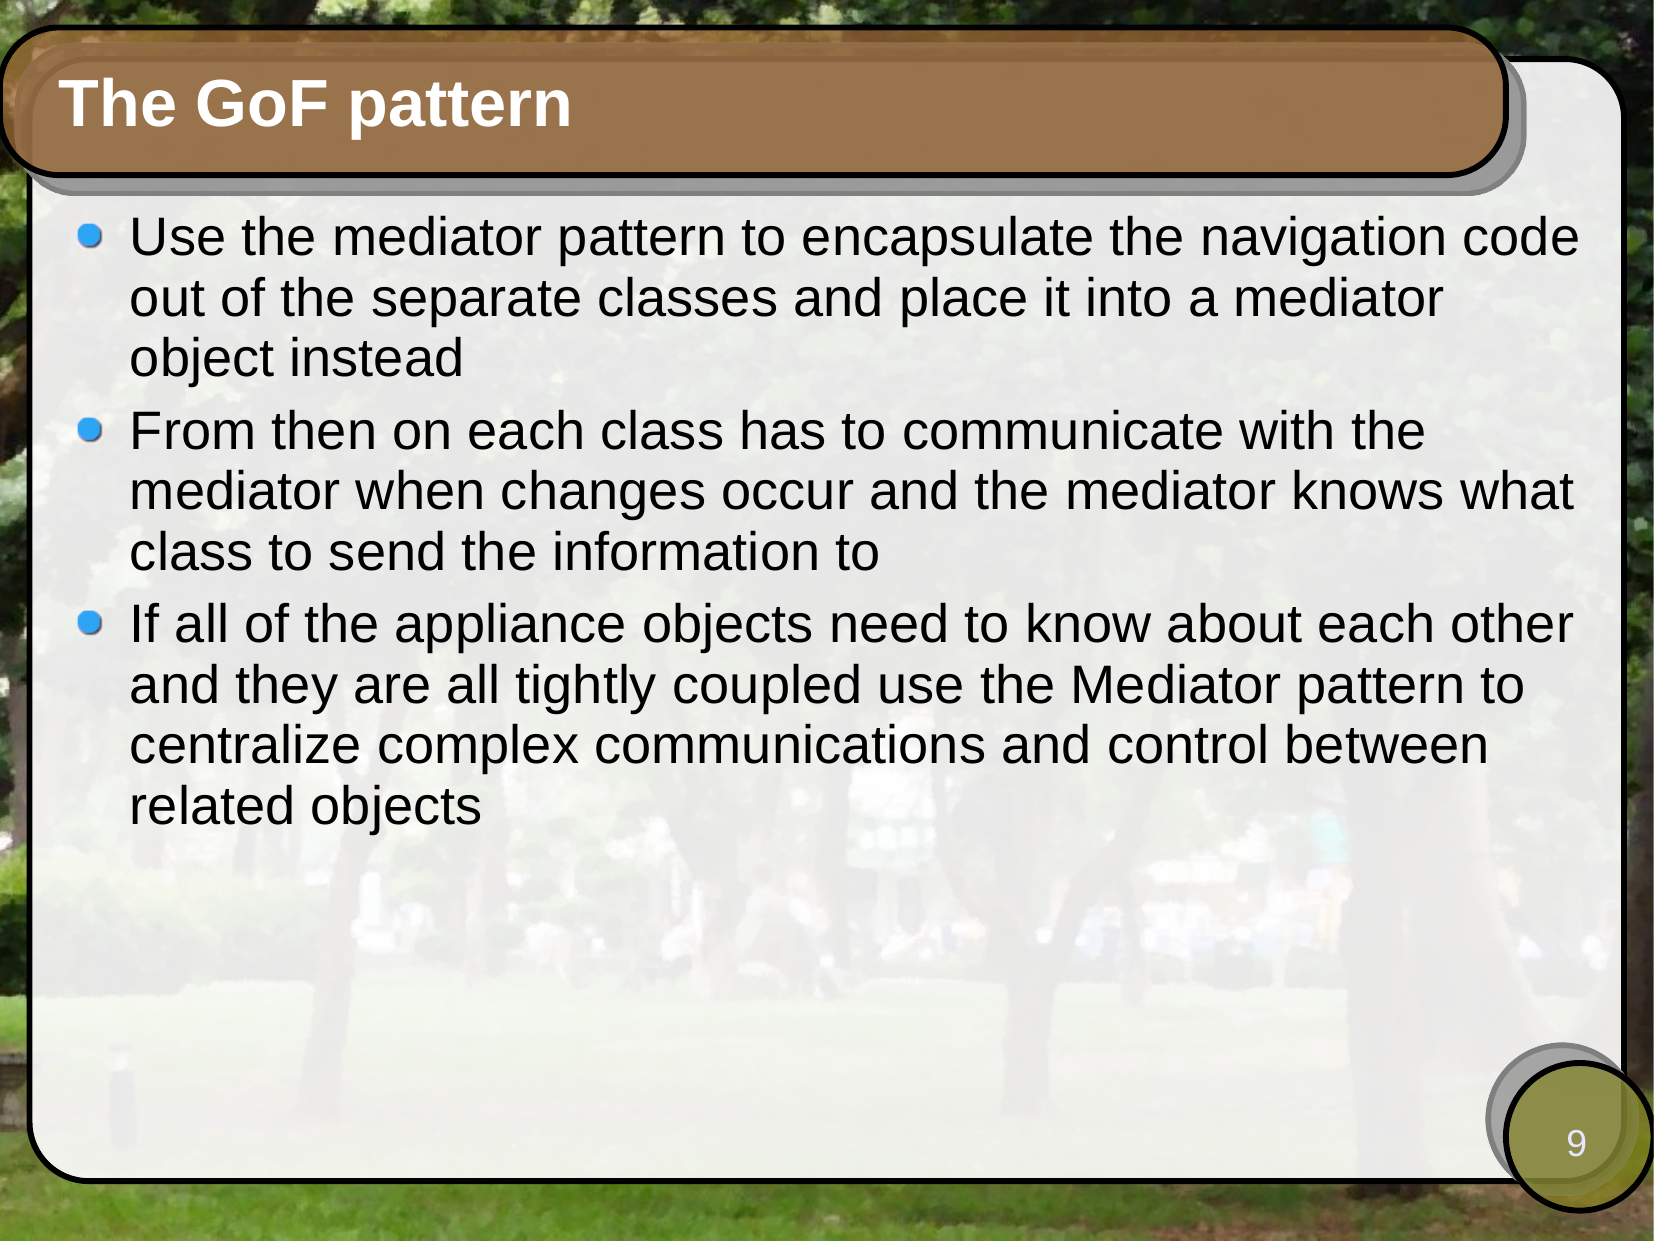

# The GoF pattern
Use the mediator pattern to encapsulate the navigation code out of the separate classes and place it into a mediator object instead
From then on each class has to communicate with the mediator when changes occur and the mediator knows what class to send the information to
If all of the appliance objects need to know about each other and they are all tightly coupled use the Mediator pattern to centralize complex communications and control between related objects
9